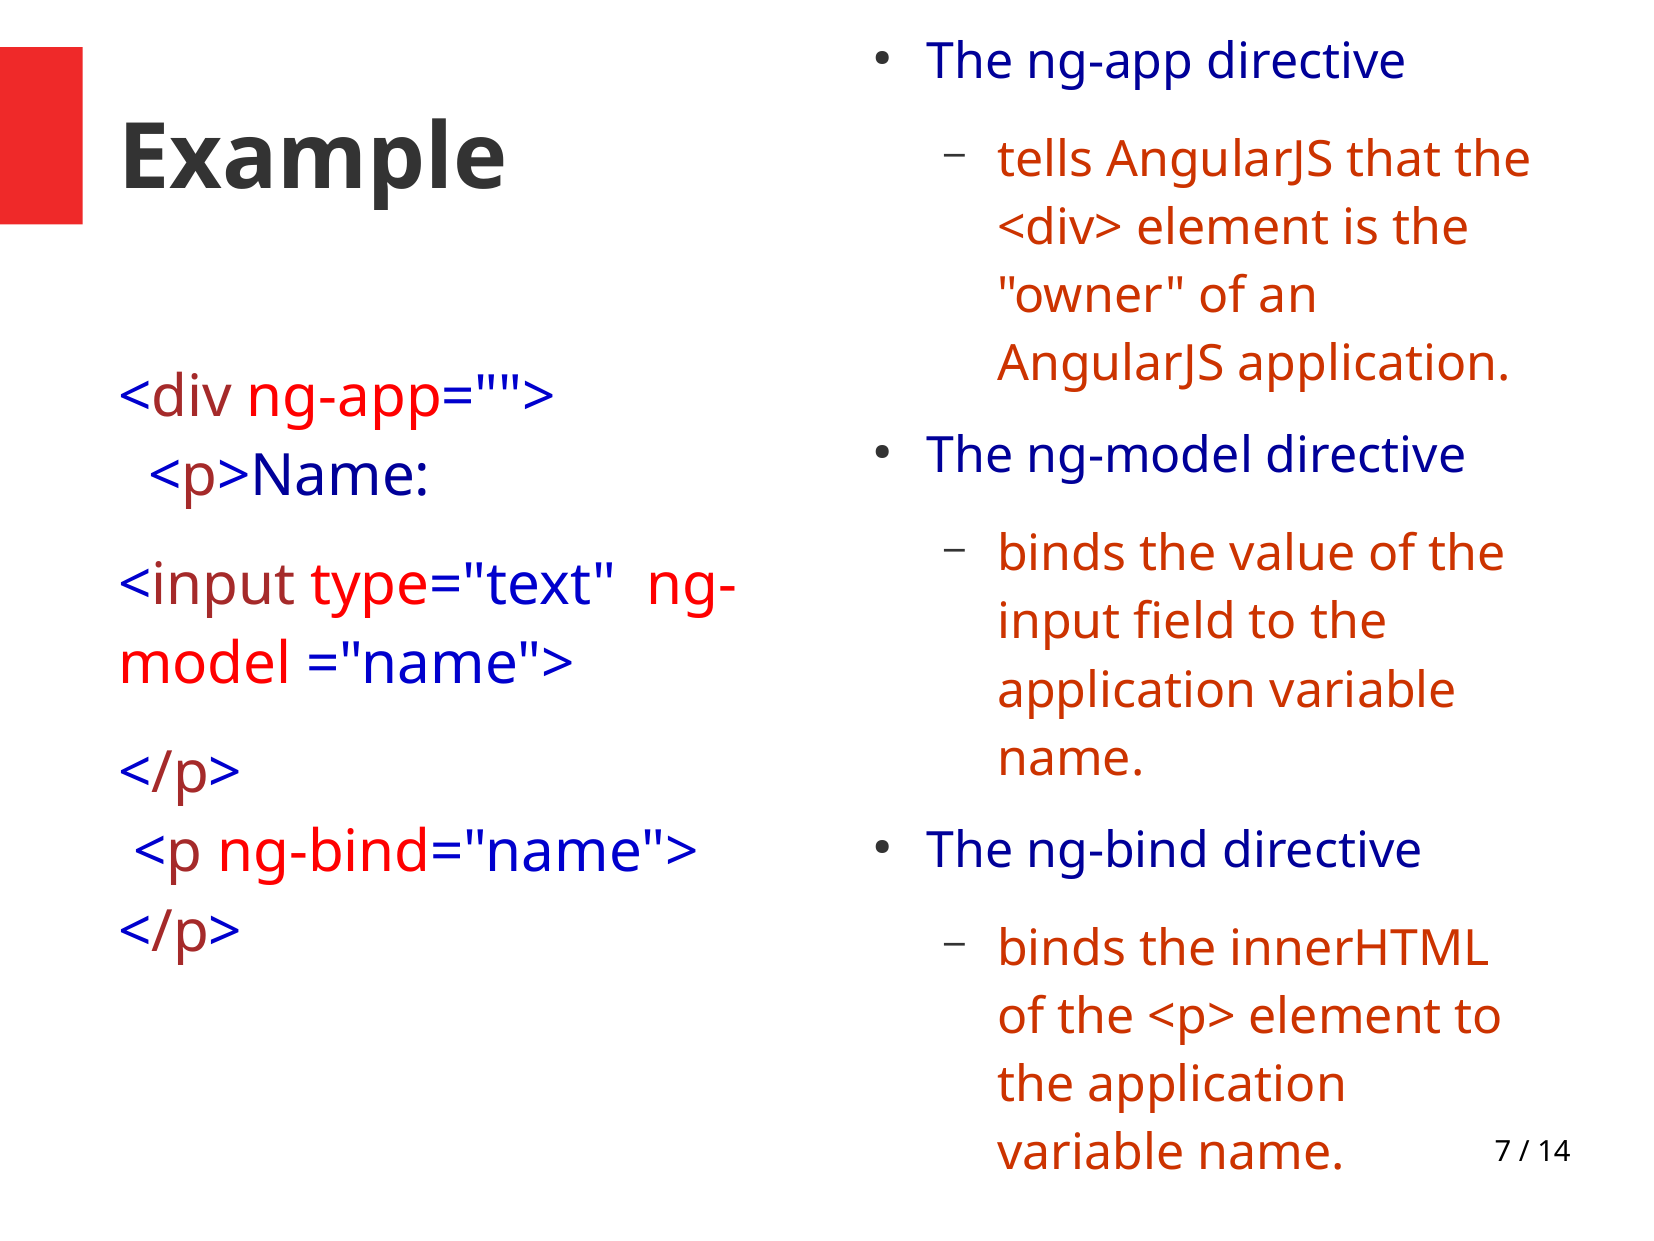

The ng-app directive
tells AngularJS that the <div> element is the "owner" of an AngularJS application.
The ng-model directive
binds the value of the input field to the application variable name.
The ng-bind directive
binds the innerHTML of the <p> element to the application variable name.
# Example
<div ng-app="">
  <p>Name:
<input type="text" ng-model ="name">
</p>
 <p ng-bind="name"> </p>
7